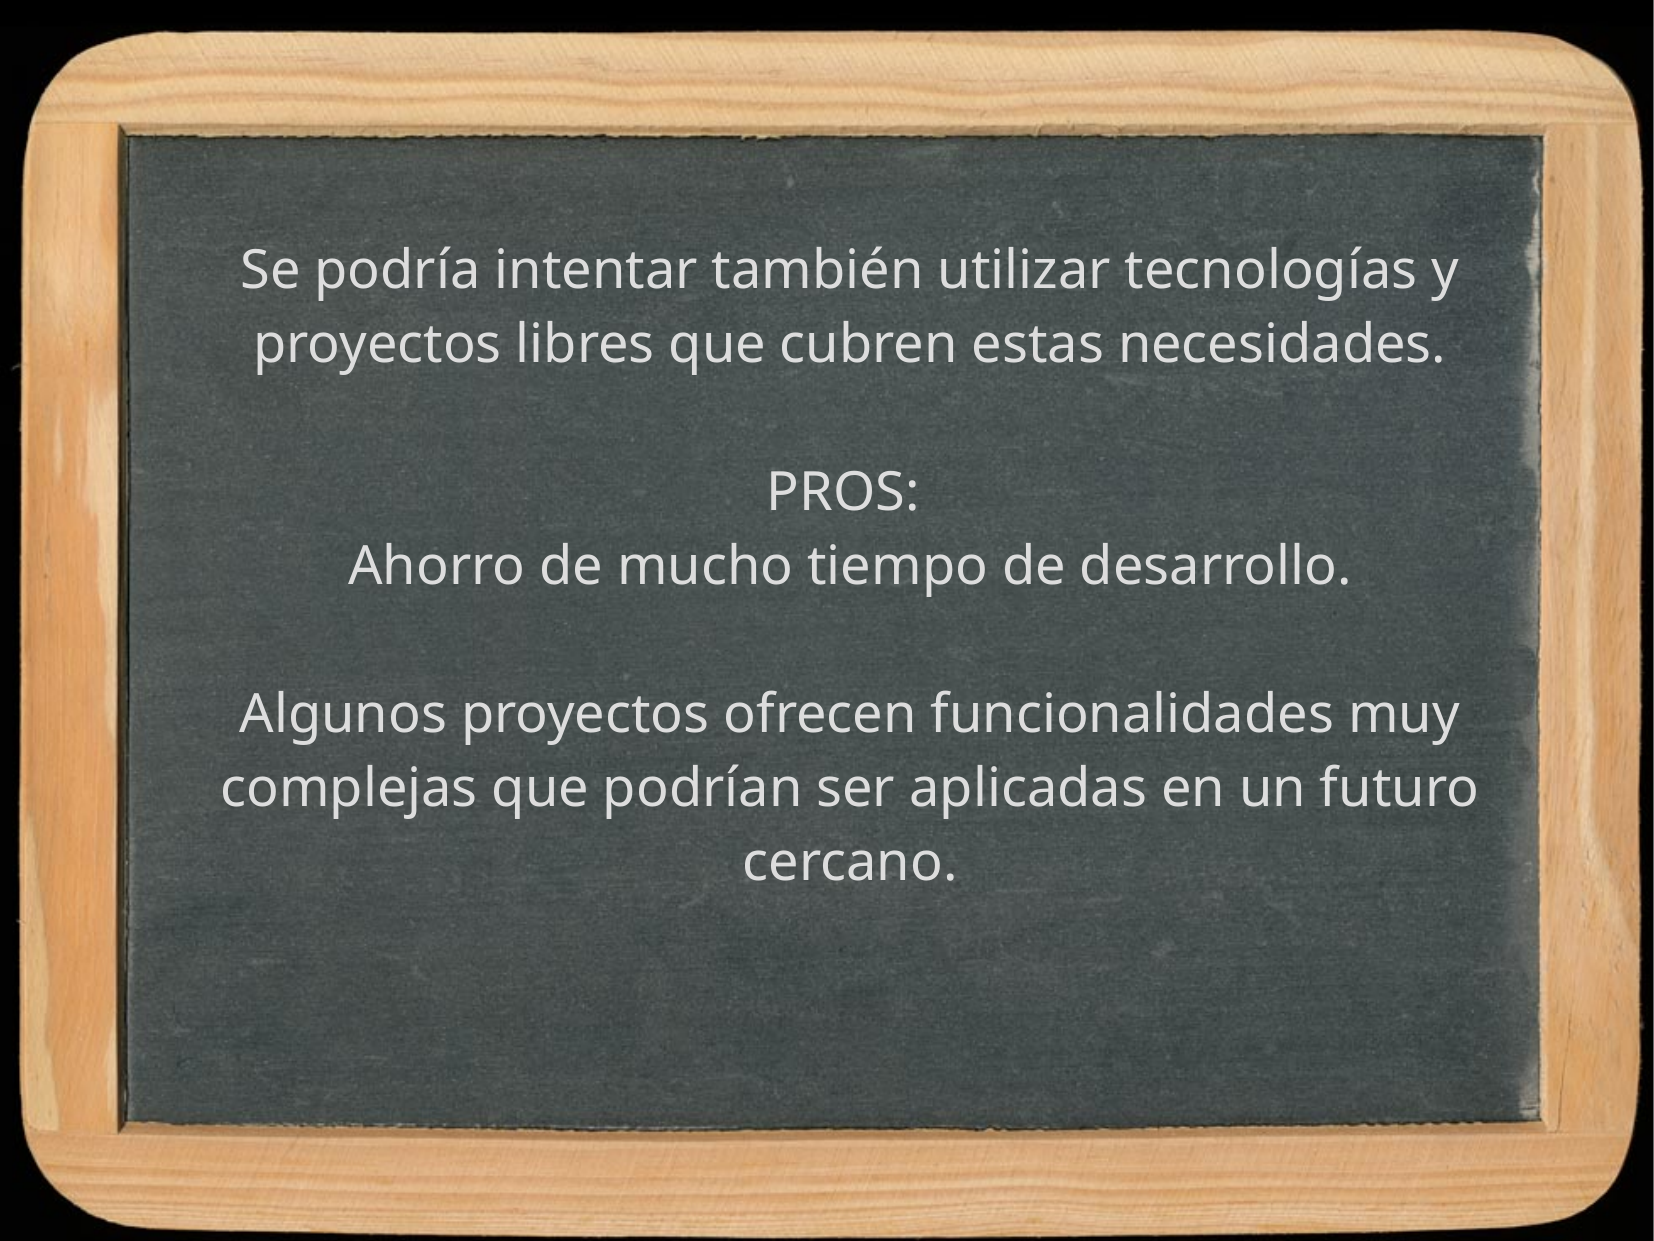

Se podría intentar también utilizar tecnologías y proyectos libres que cubren estas necesidades.
PROS:
Ahorro de mucho tiempo de desarrollo.
Algunos proyectos ofrecen funcionalidades muy complejas que podrían ser aplicadas en un futuro cercano.